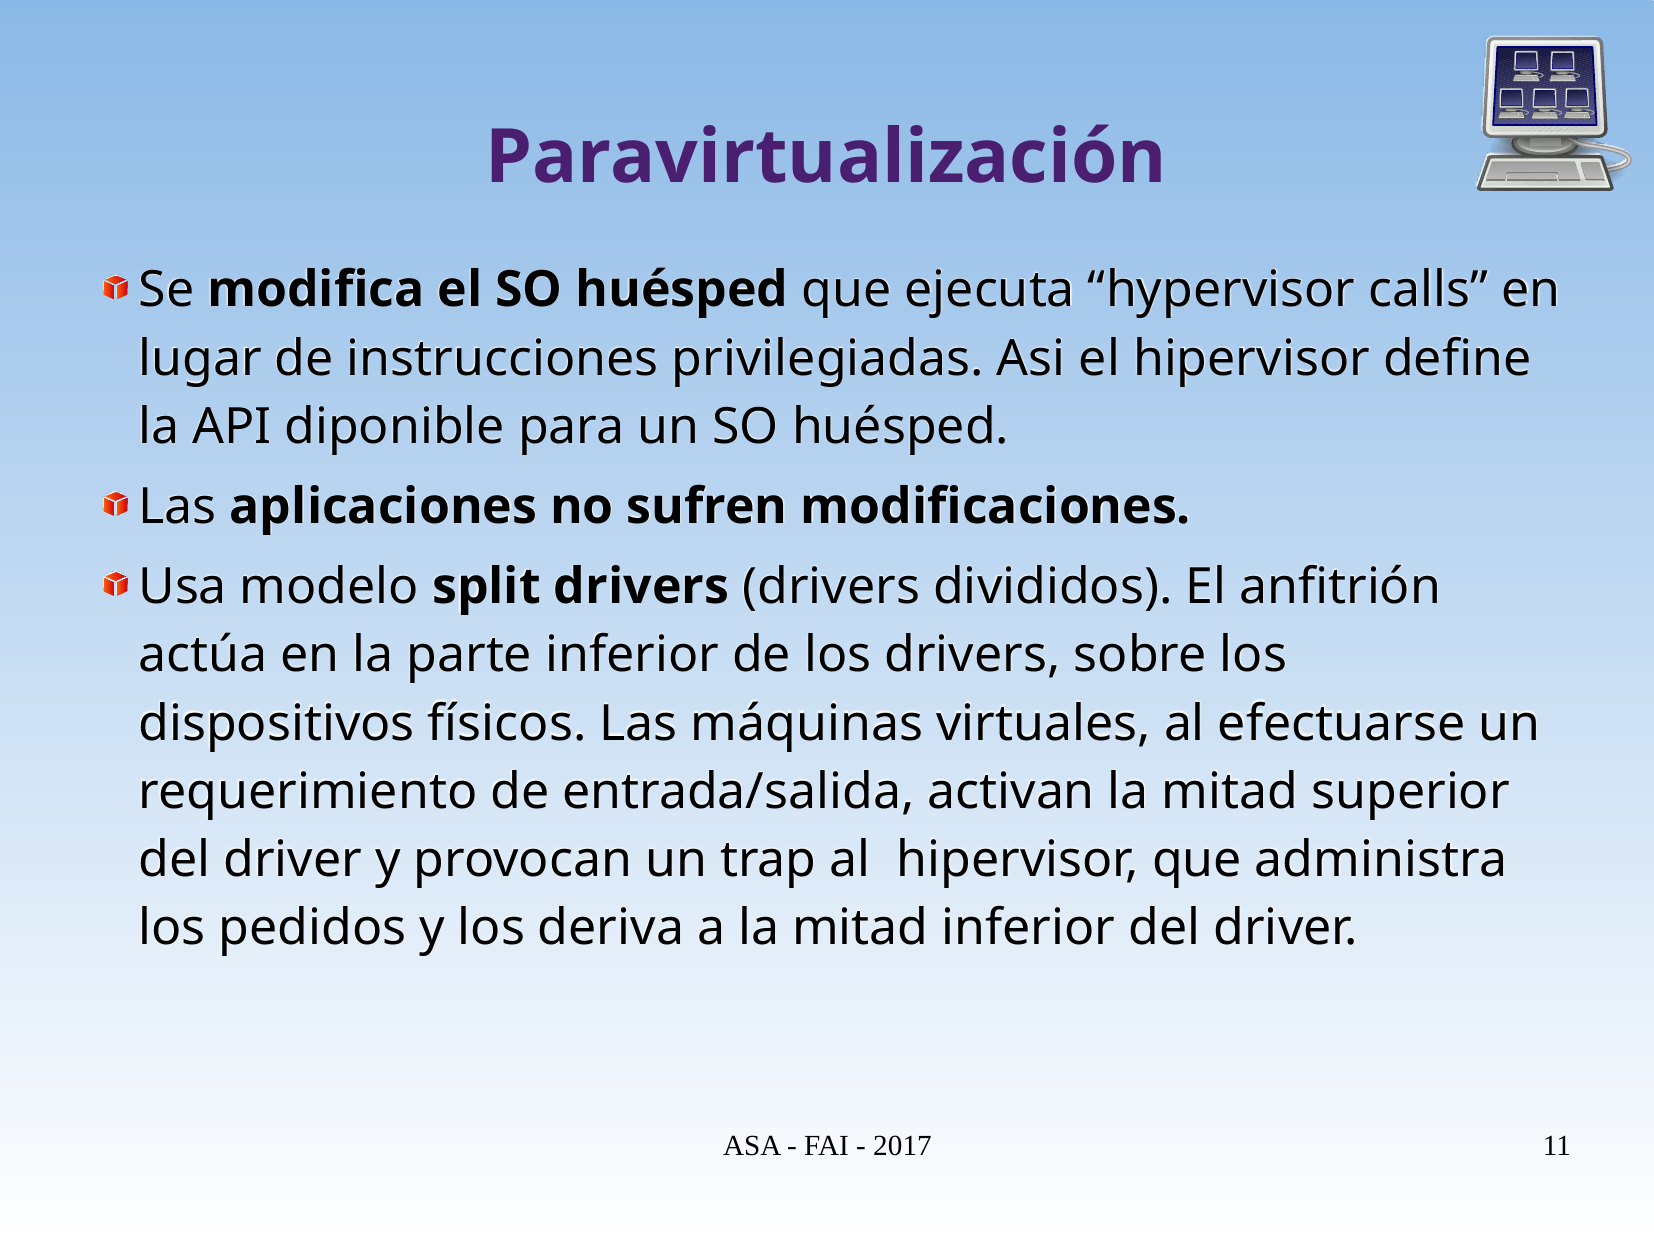

# Paravirtualización
Se modifica el SO huésped que ejecuta “hypervisor calls” en lugar de instrucciones privilegiadas. Asi el hipervisor define la API diponible para un SO huésped.
Las aplicaciones no sufren modificaciones.
Usa modelo split drivers (drivers divididos). El anfitrión actúa en la parte inferior de los drivers, sobre los dispositivos físicos. Las máquinas virtuales, al efectuarse un requerimiento de entrada/salida, activan la mitad superior del driver y provocan un trap al hipervisor, que administra los pedidos y los deriva a la mitad inferior del driver.
ASA - FAI - 2017
11